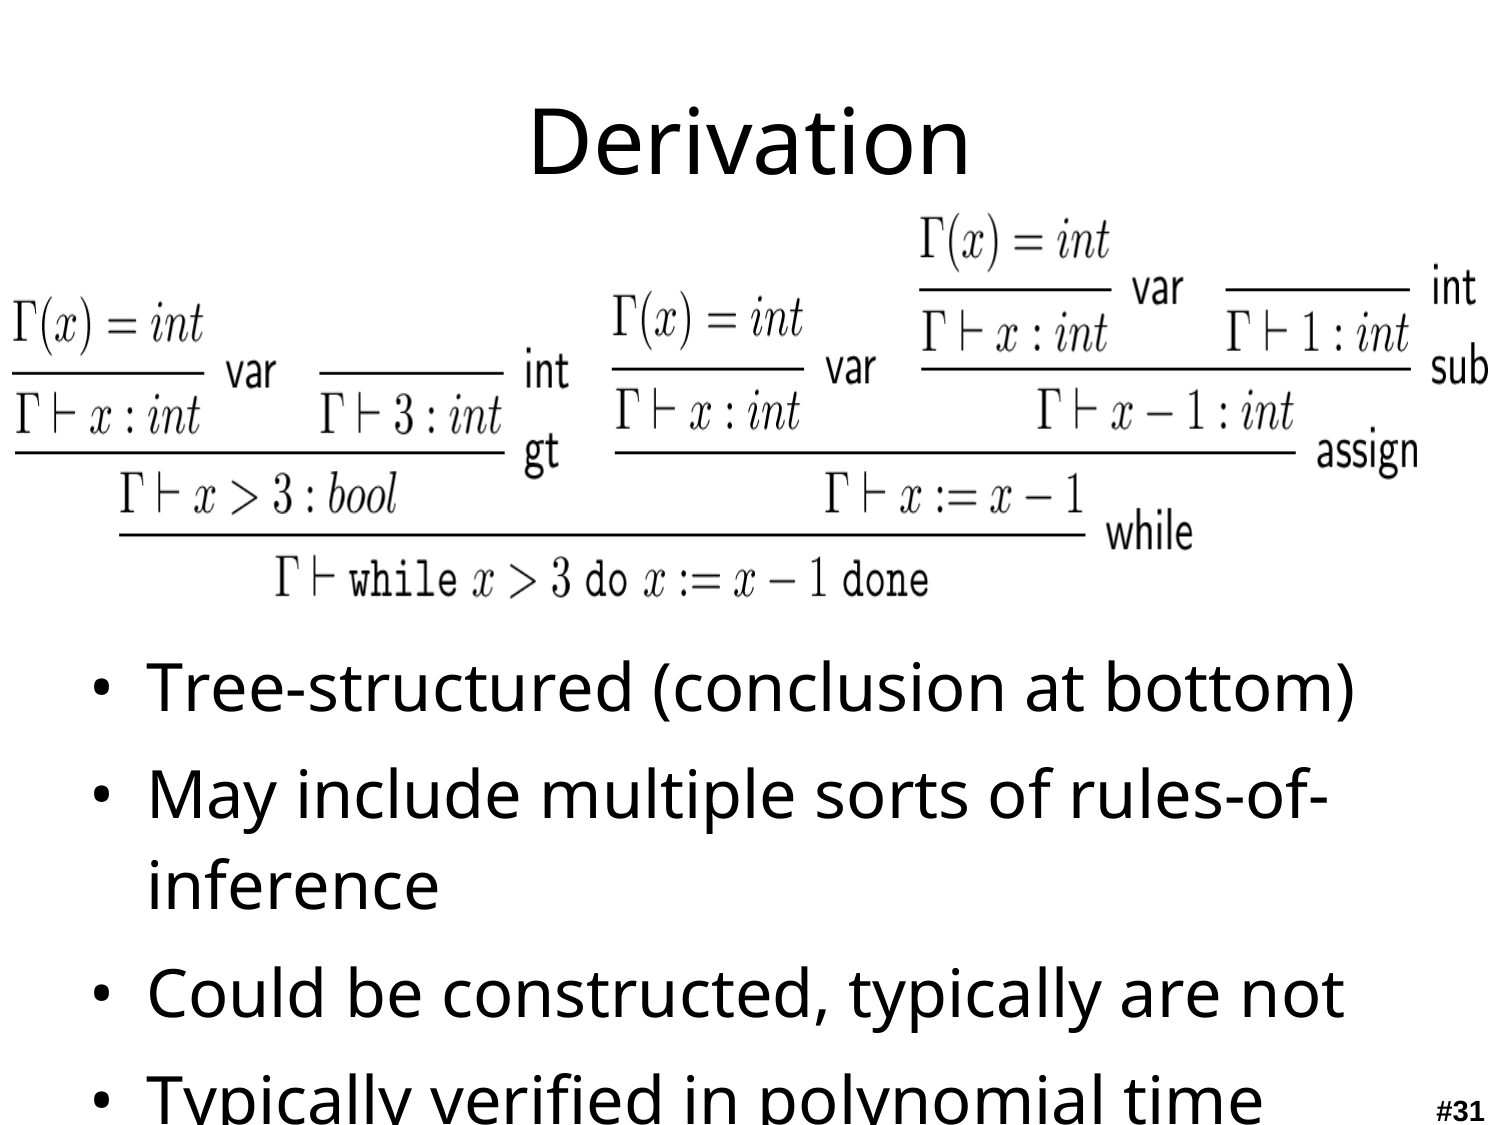

# Derivation
Tree-structured (conclusion at bottom)
May include multiple sorts of rules-of-inference
Could be constructed, typically are not
Typically verified in polynomial time
31